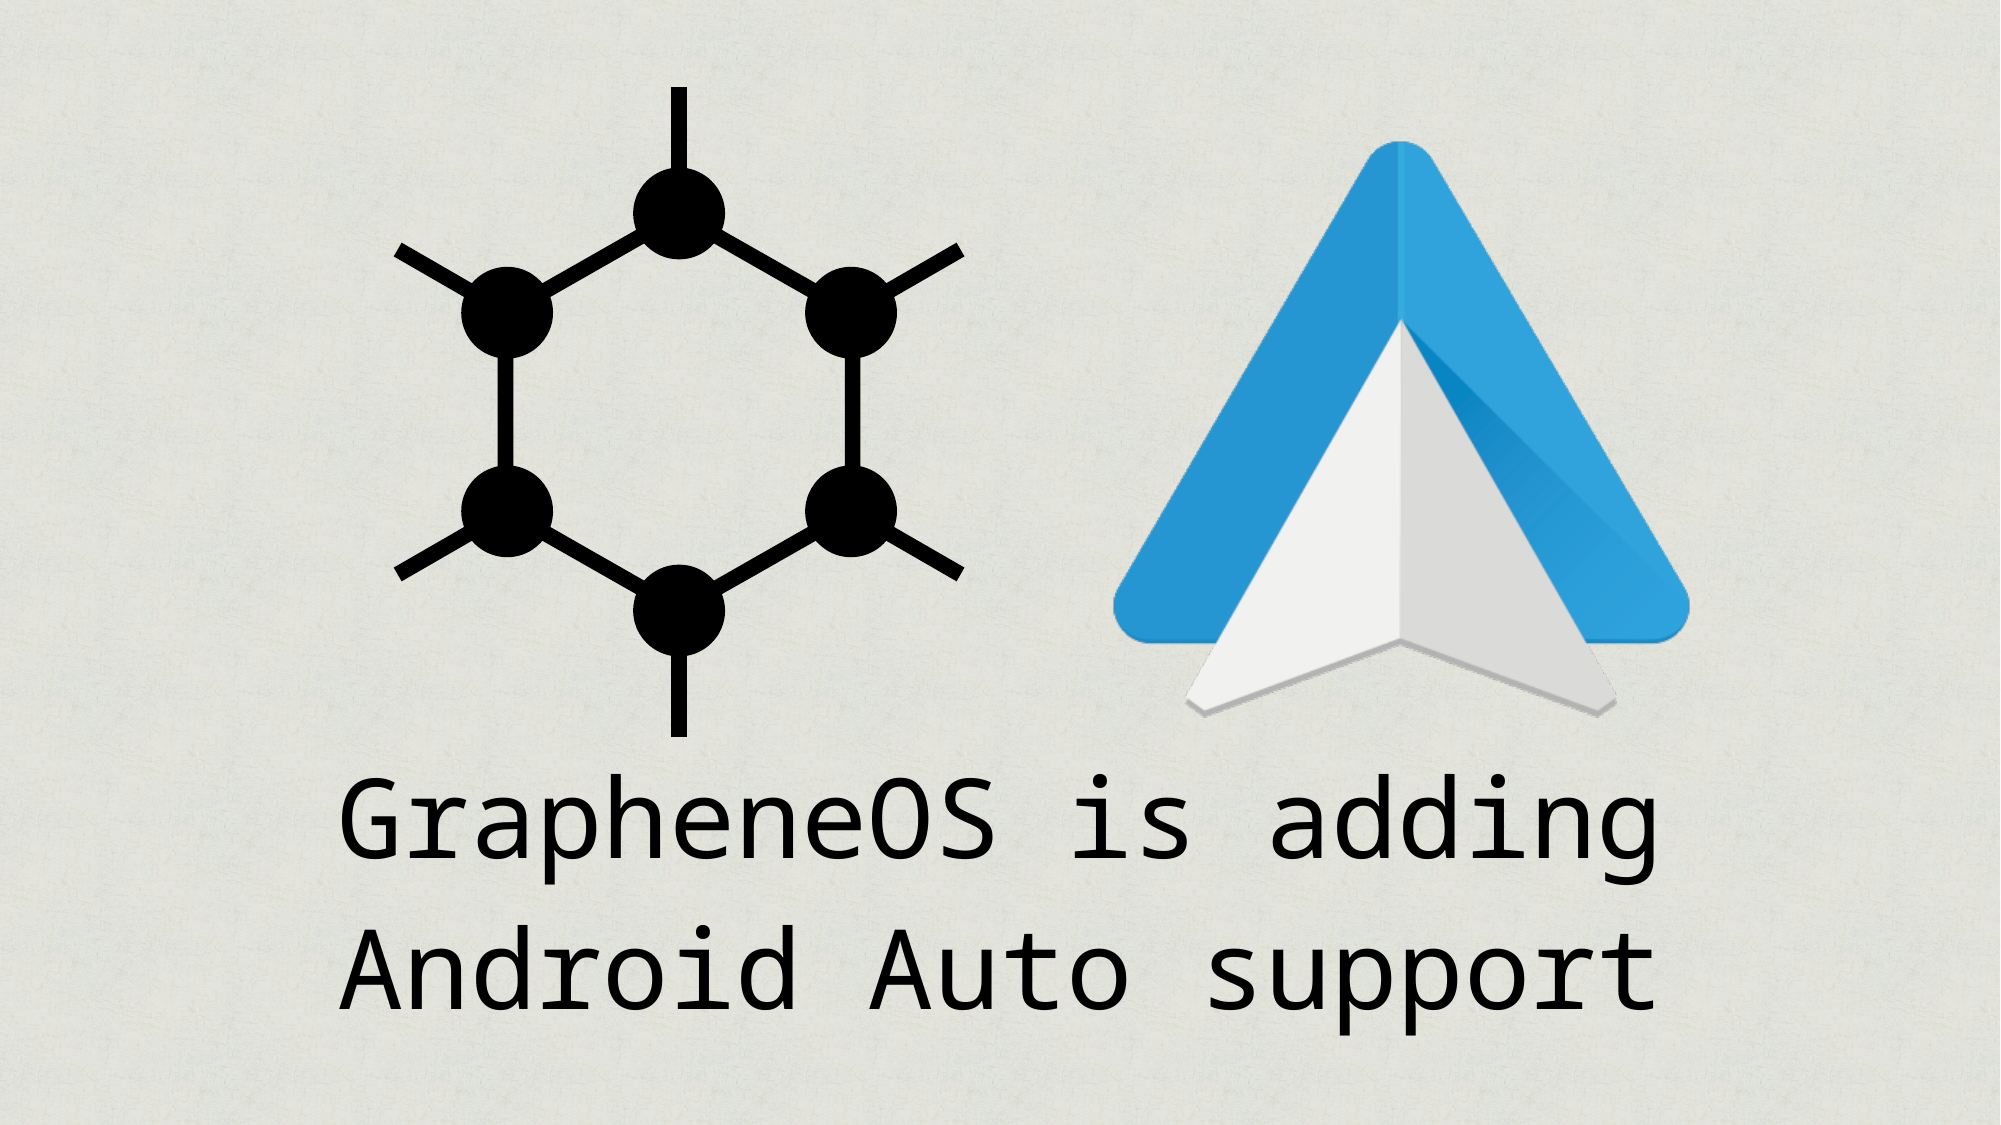

# GrapheneOS is adding Android Auto support